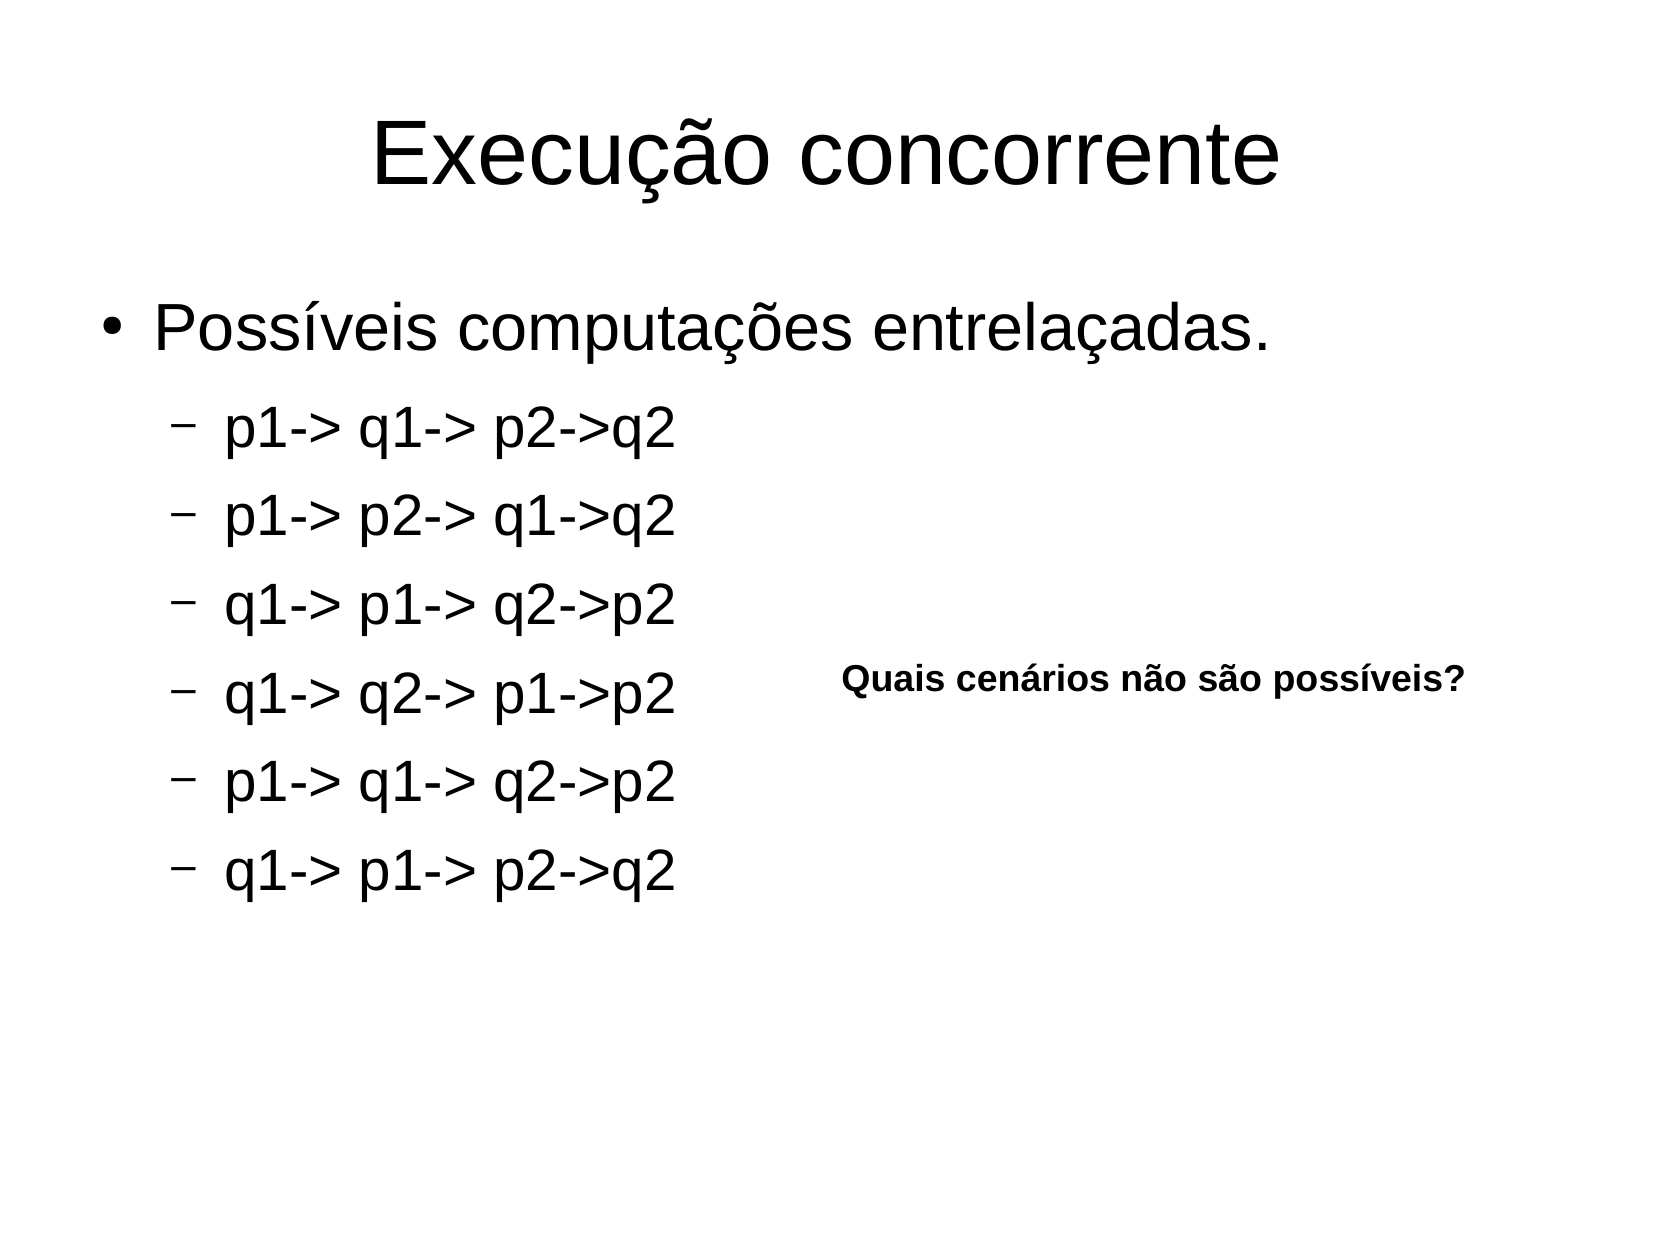

# Execução concorrente
Possíveis computações entrelaçadas.
p1-> q1-> p2->q2
p1-> p2-> q1->q2
q1-> p1-> q2->p2
q1-> q2-> p1->p2
p1-> q1-> q2->p2
q1-> p1-> p2->q2
Quais cenários não são possíveis?